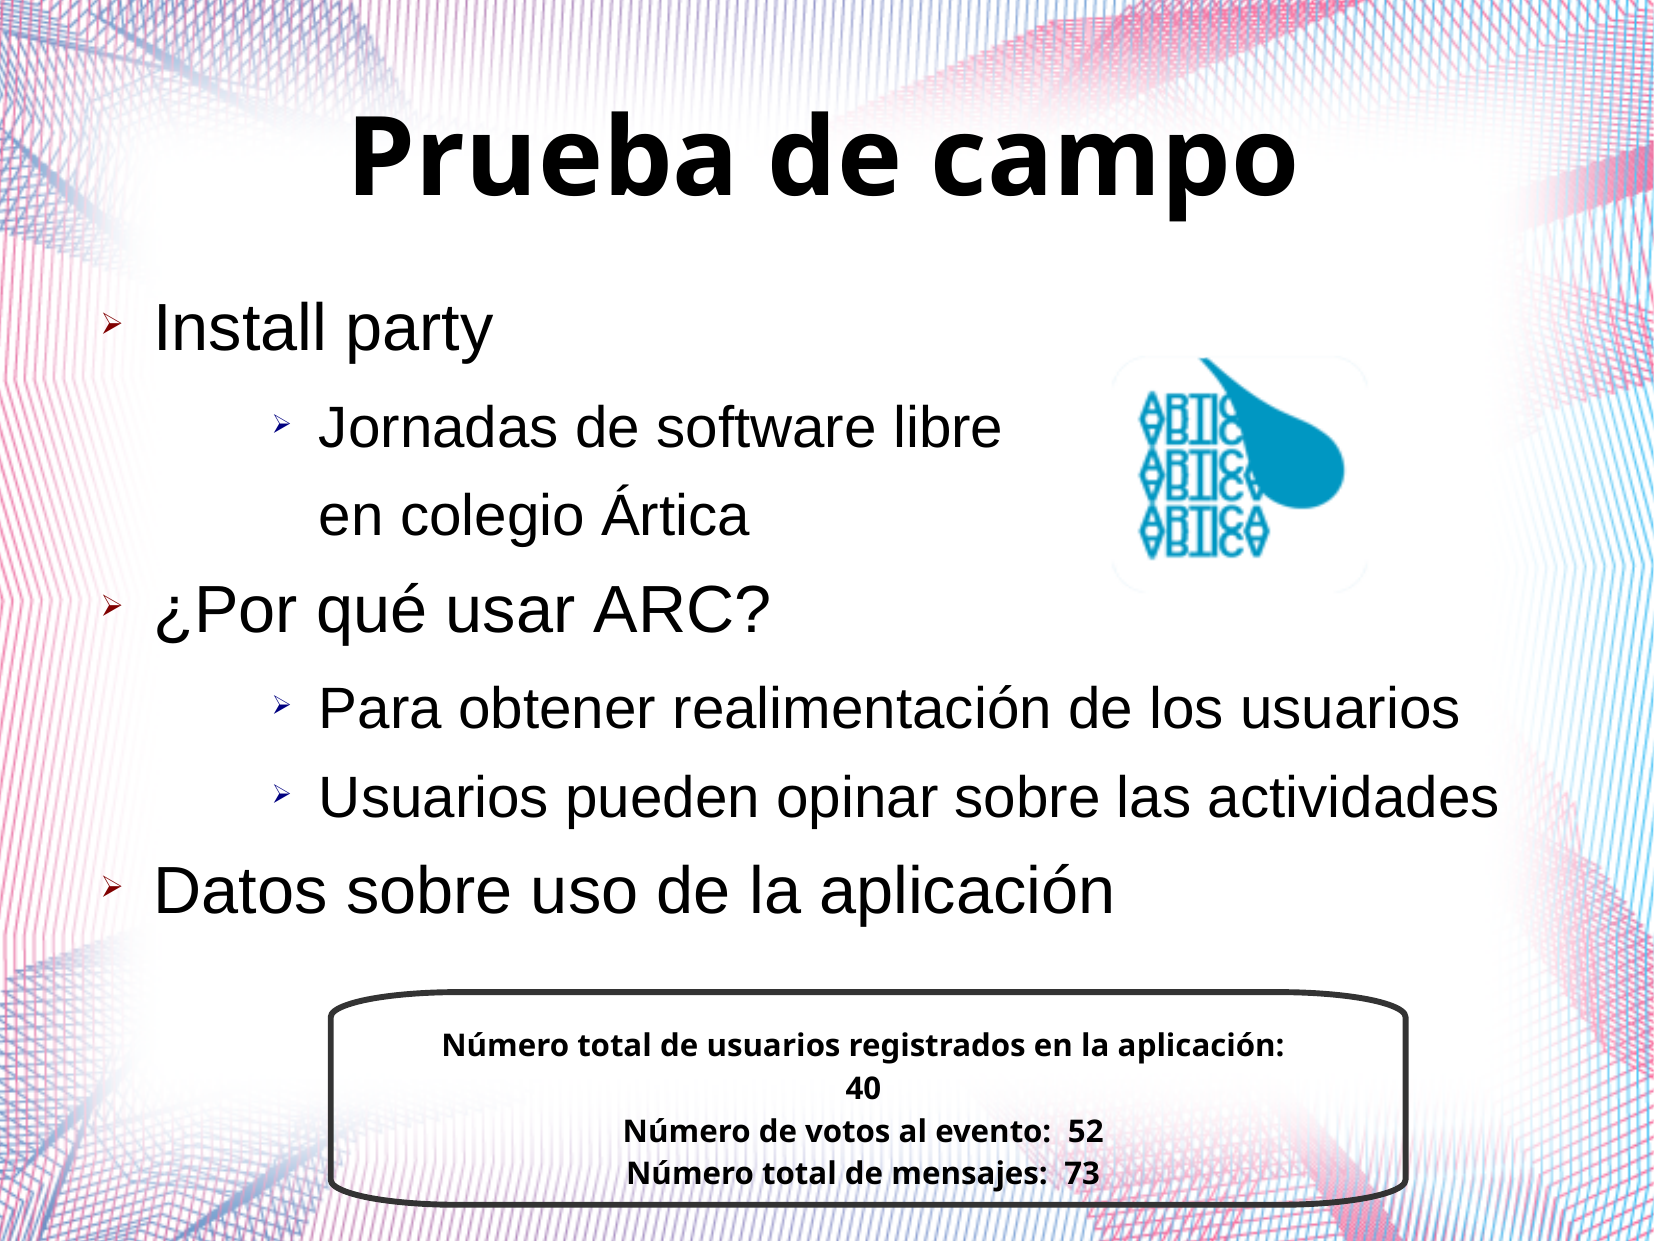

# Prueba de campo
Install party
Jornadas de software libre
en colegio Ártica
¿Por qué usar ARC?
Para obtener realimentación de los usuarios
Usuarios pueden opinar sobre las actividades
Datos sobre uso de la aplicación
Número total de usuarios registrados en la aplicación: 40
Número de votos al evento: 52
Número total de mensajes: 73